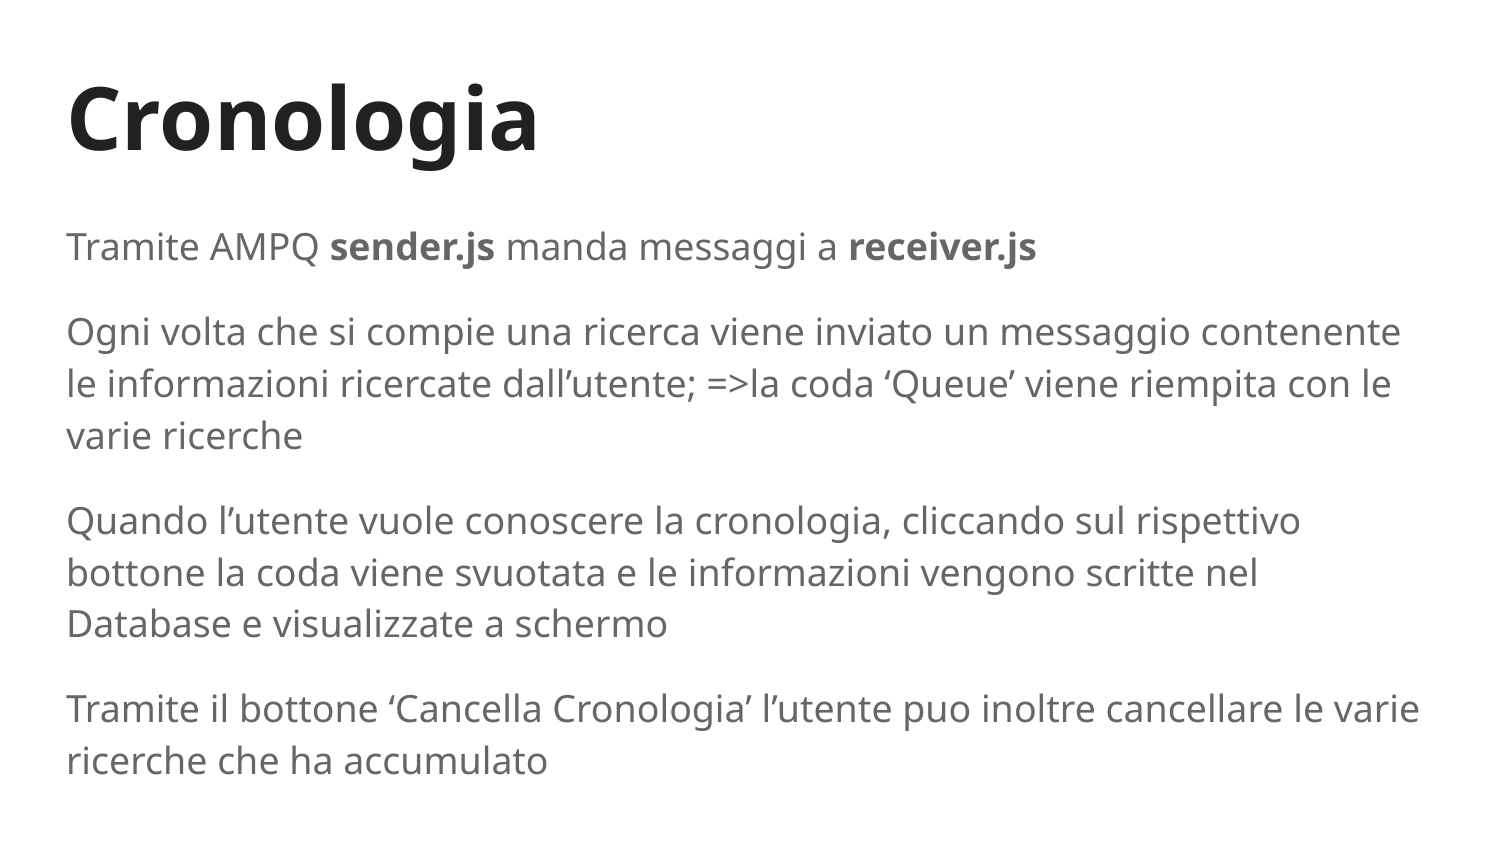

# Cronologia
Tramite AMPQ sender.js manda messaggi a receiver.js
Ogni volta che si compie una ricerca viene inviato un messaggio contenente le informazioni ricercate dall’utente; =>la coda ‘Queue’ viene riempita con le varie ricerche
Quando l’utente vuole conoscere la cronologia, cliccando sul rispettivo bottone la coda viene svuotata e le informazioni vengono scritte nel Database e visualizzate a schermo
Tramite il bottone ‘Cancella Cronologia’ l’utente puo inoltre cancellare le varie ricerche che ha accumulato